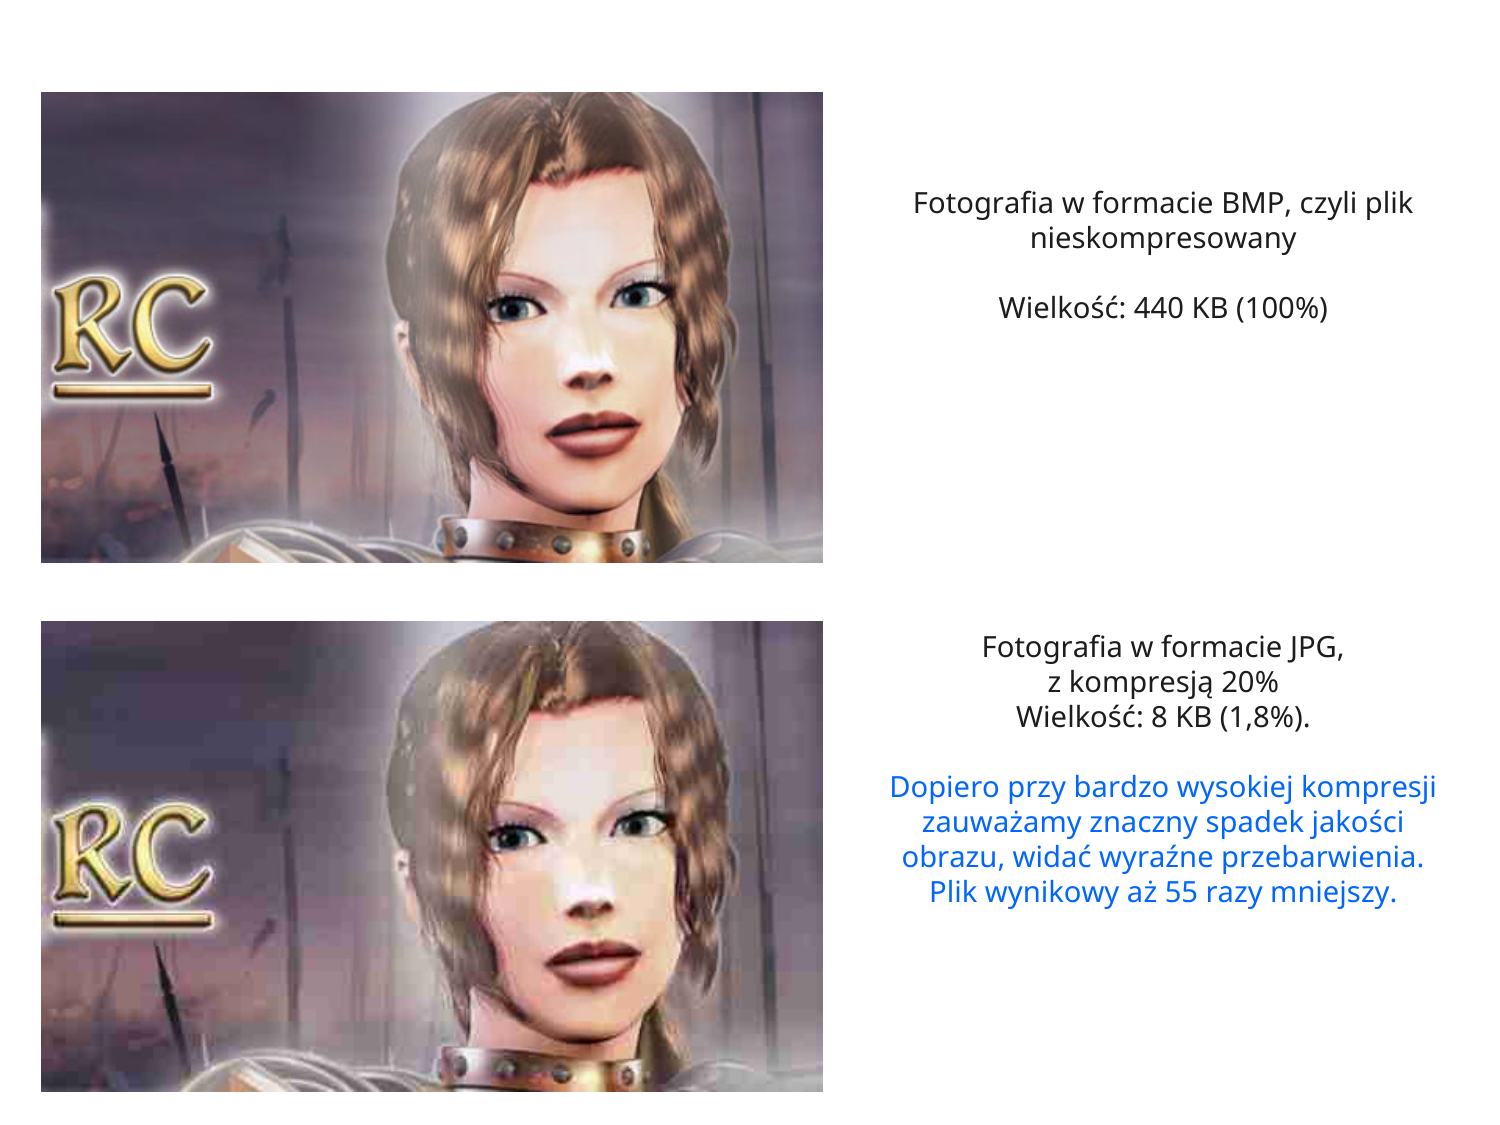

Fotografia w formacie BMP, czyli plik nieskompresowany
Wielkość: 440 KB (100%)
Fotografia w formacie JPG,
z kompresją 20%
Wielkość: 8 KB (1,8%).
Dopiero przy bardzo wysokiej kompresji zauważamy znaczny spadek jakości obrazu, widać wyraźne przebarwienia. Plik wynikowy aż 55 razy mniejszy.
10